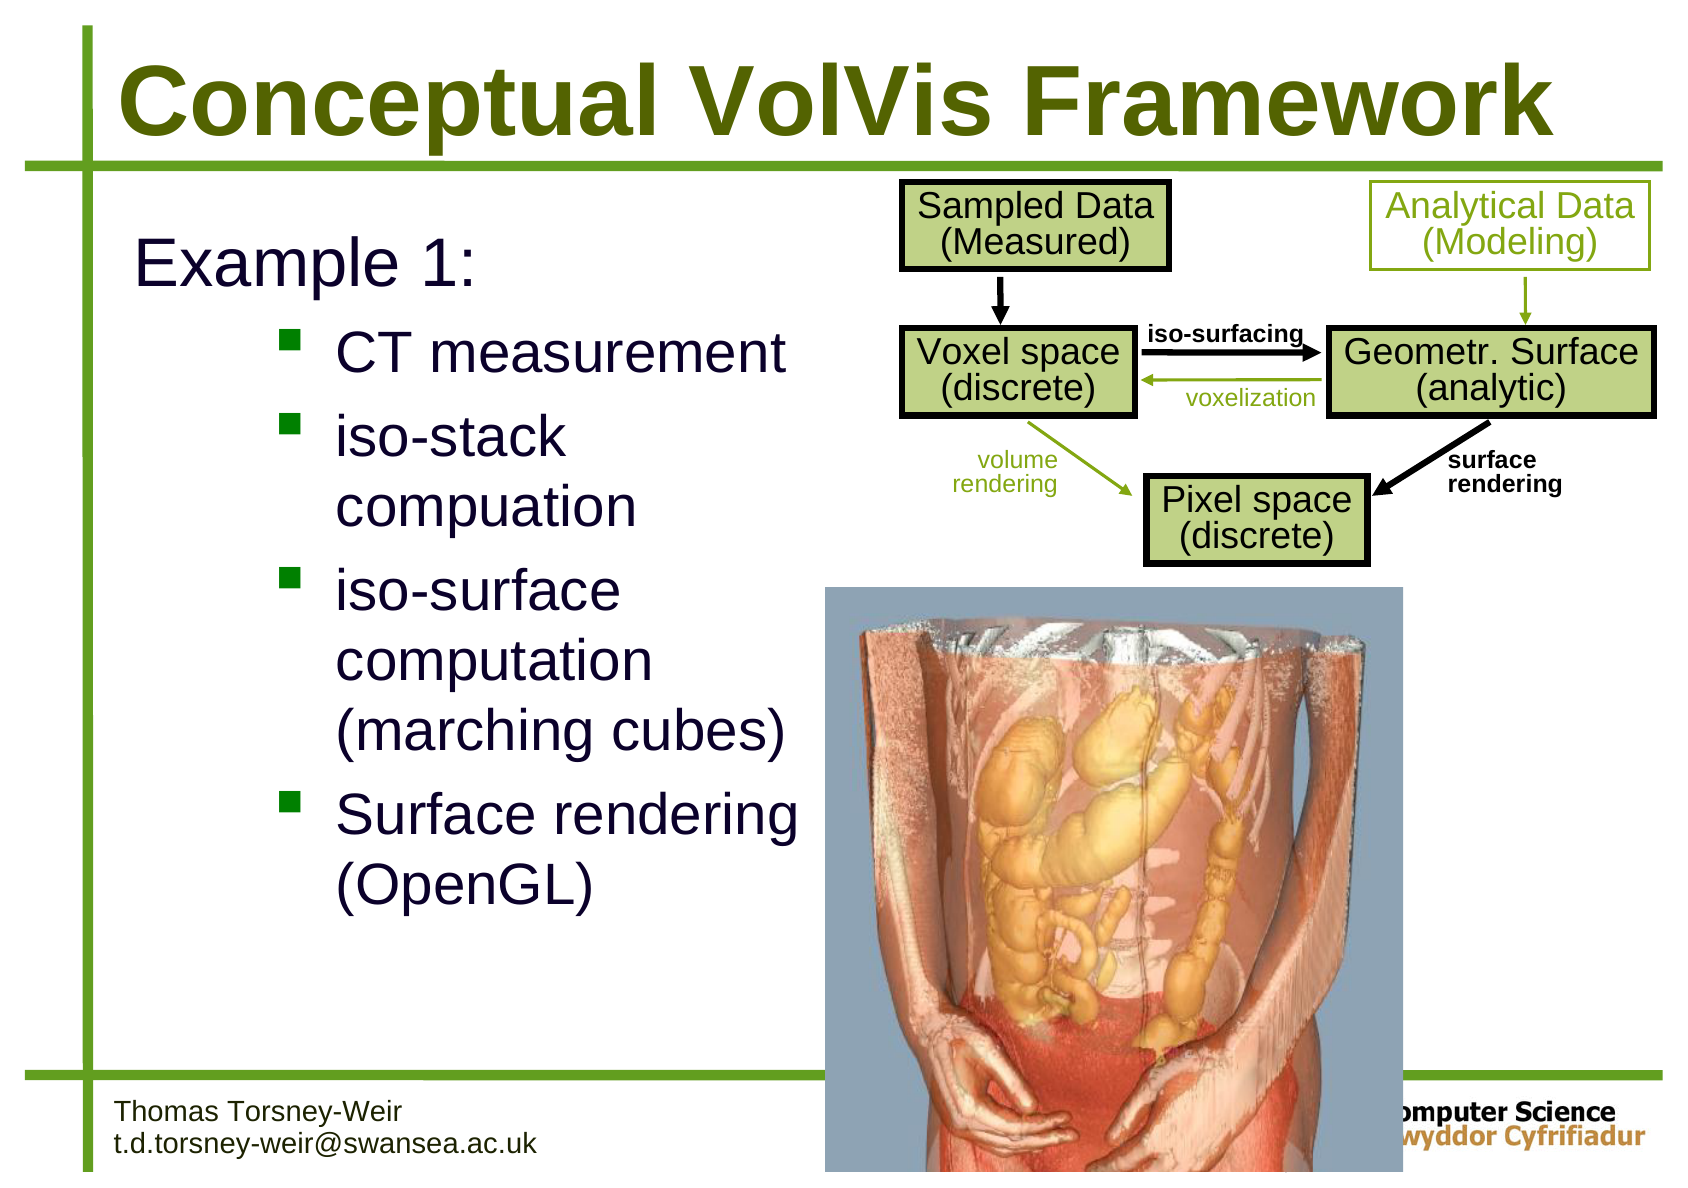

# Conceptual VolVis Framework
Sampled Data
(Measured)
Analytical Data
(Modeling)
Example 1:
CT measurement
iso-stack compuation
iso-surface
computation
(marching cubes)
Surface rendering
(OpenGL)
iso-surfacing
Voxel space
(discrete)
Geometr. Surface
(analytic)
voxelization
volume
rendering
surface
rendering
Pixel space
(discrete)